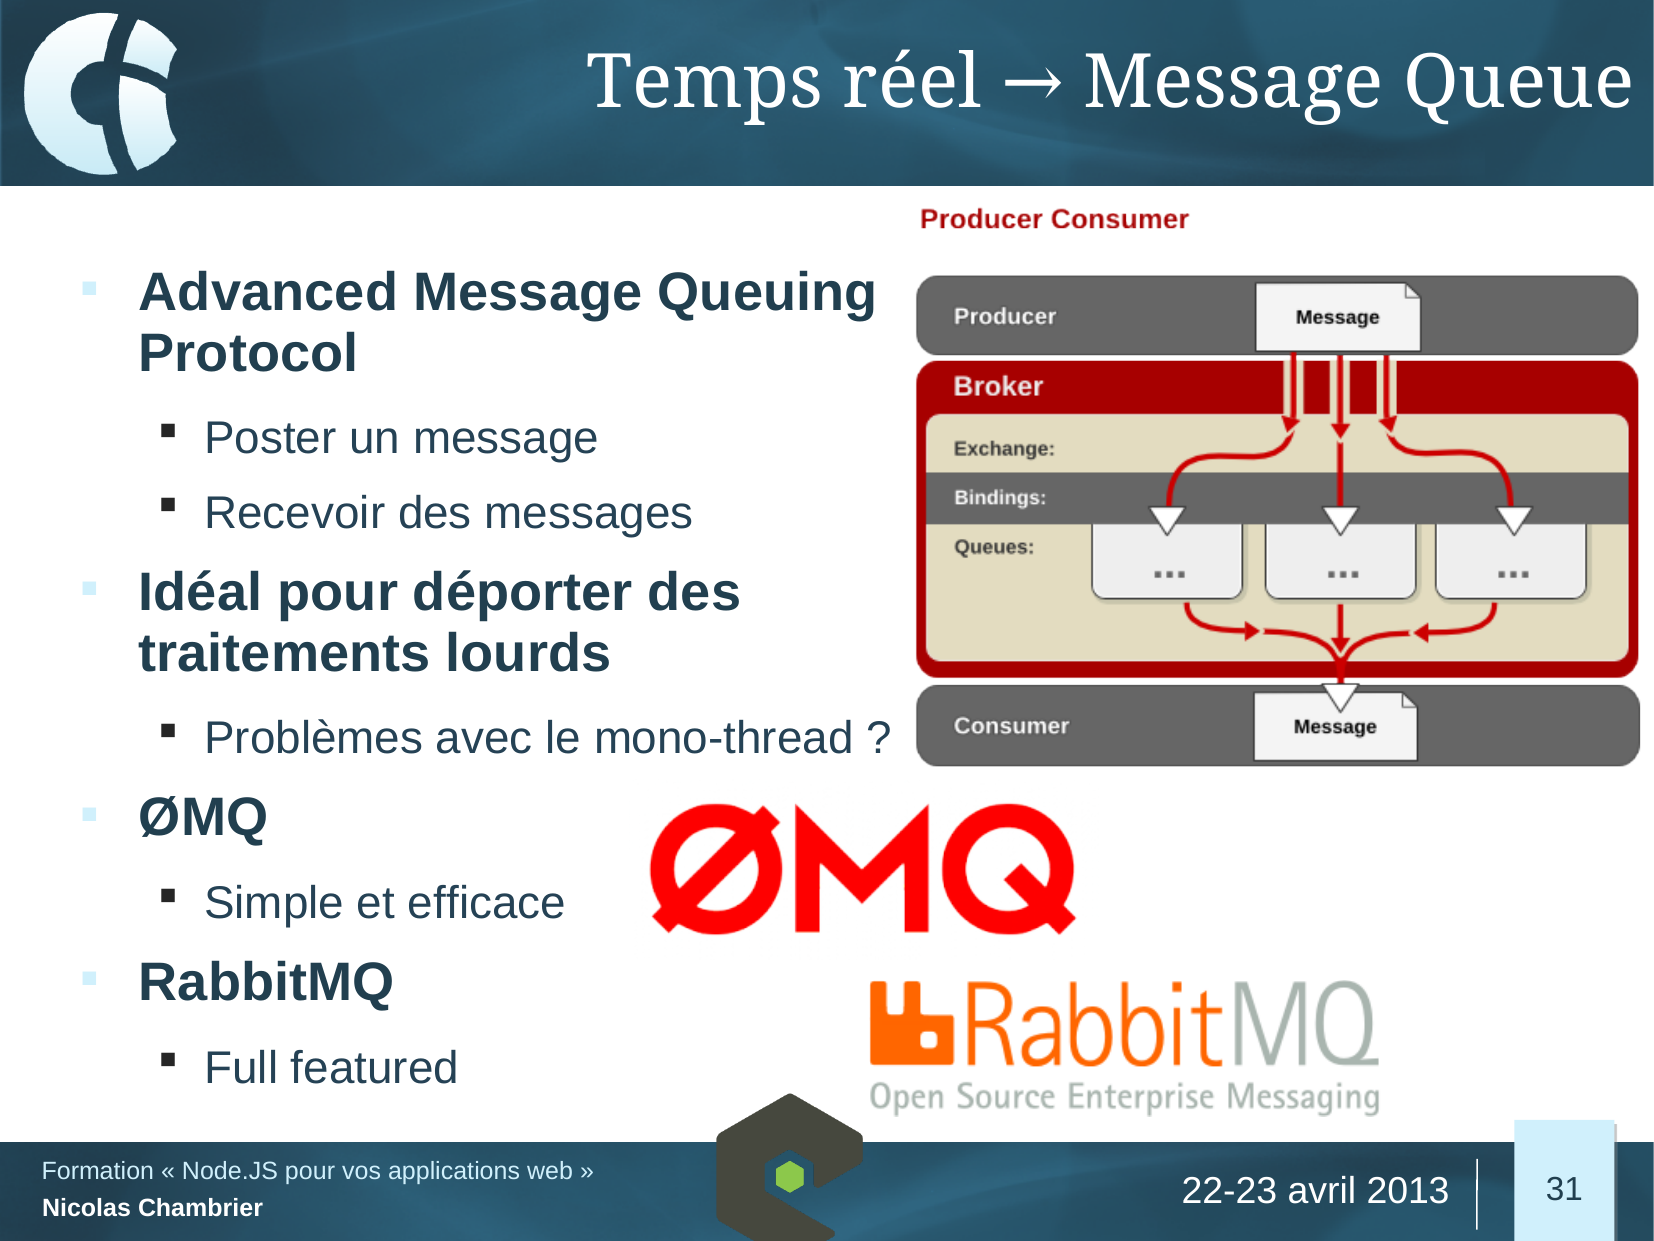

Temps réel → Message Queue
# Advanced Message Queuing Protocol
Poster un message
Recevoir des messages
Idéal pour déporter des
traitements lourds
Problèmes avec le mono-thread ?
ØMQ
Simple et efficace
RabbitMQ
Full featured